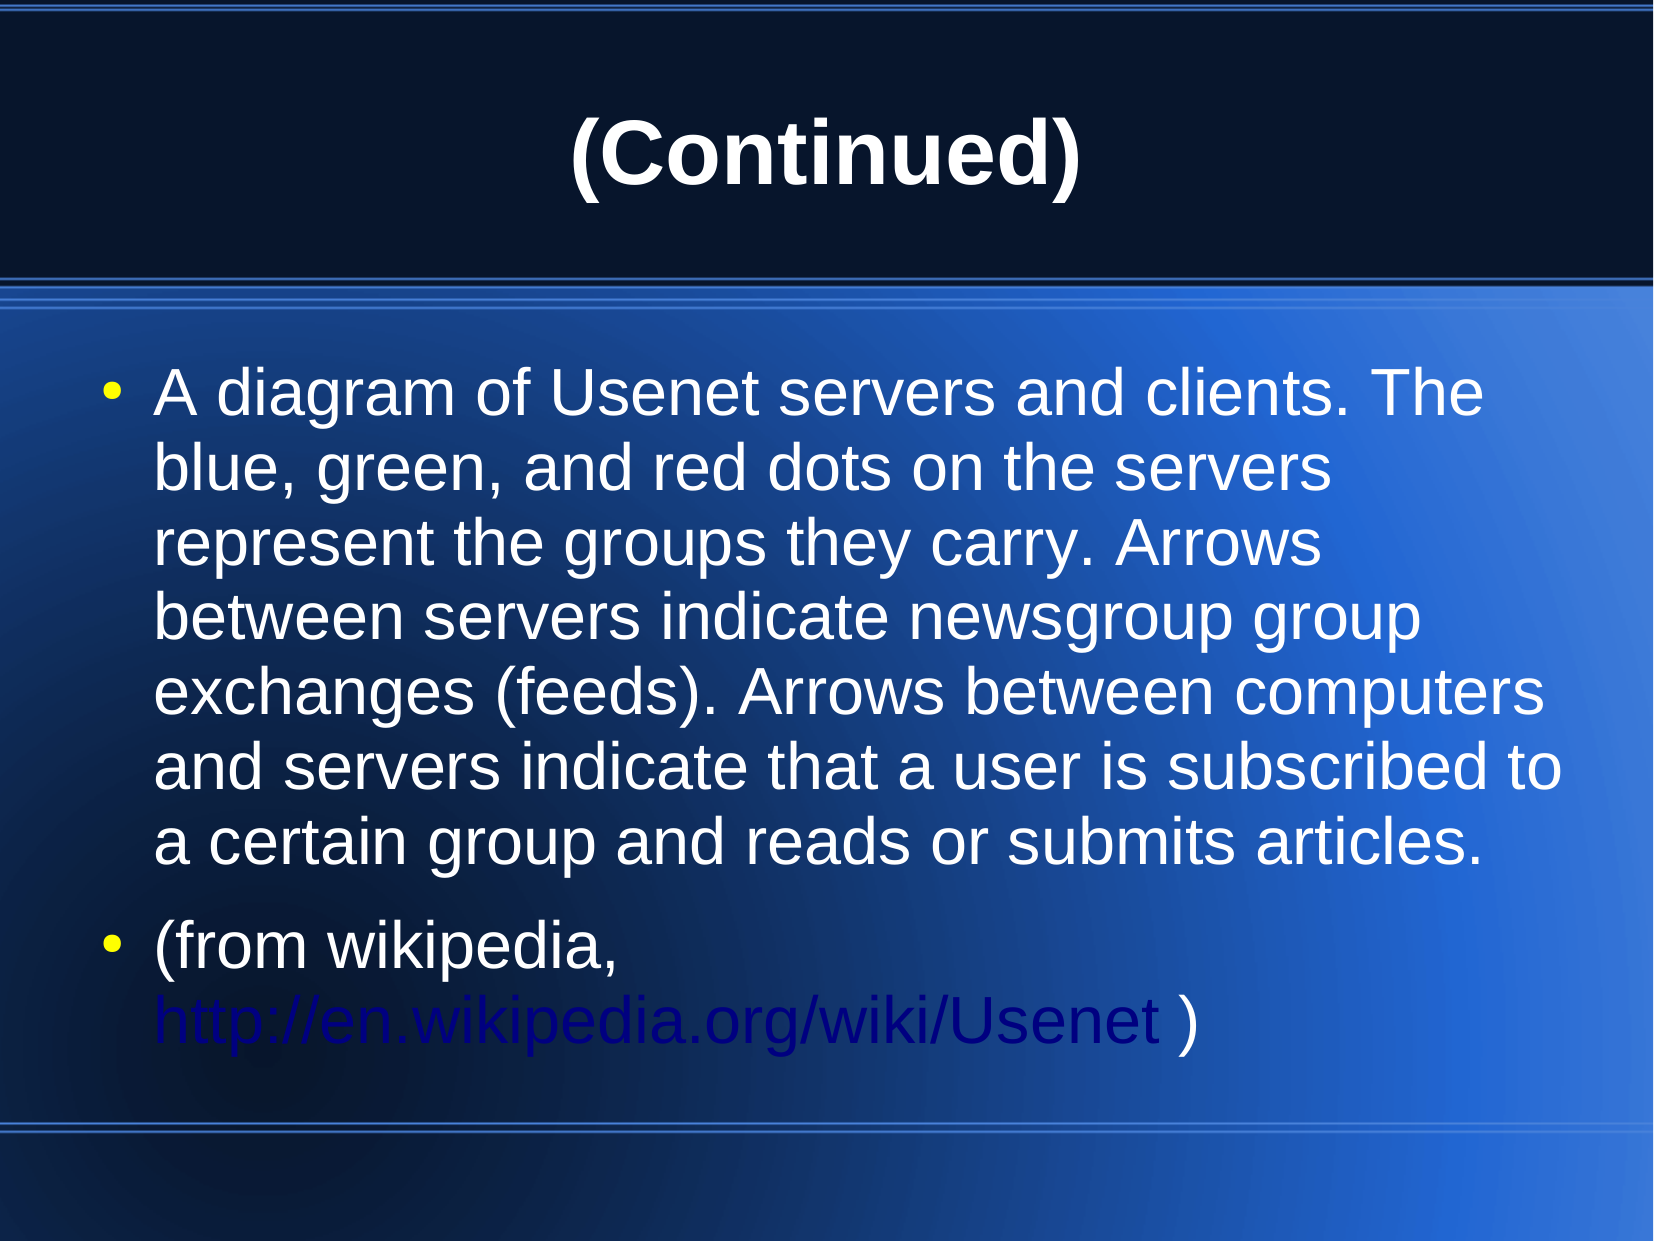

# (Continued)
A diagram of Usenet servers and clients. The blue, green, and red dots on the servers represent the groups they carry. Arrows between servers indicate newsgroup group exchanges (feeds). Arrows between computers and servers indicate that a user is subscribed to a certain group and reads or submits articles.
(from wikipedia, http://en.wikipedia.org/wiki/Usenet )